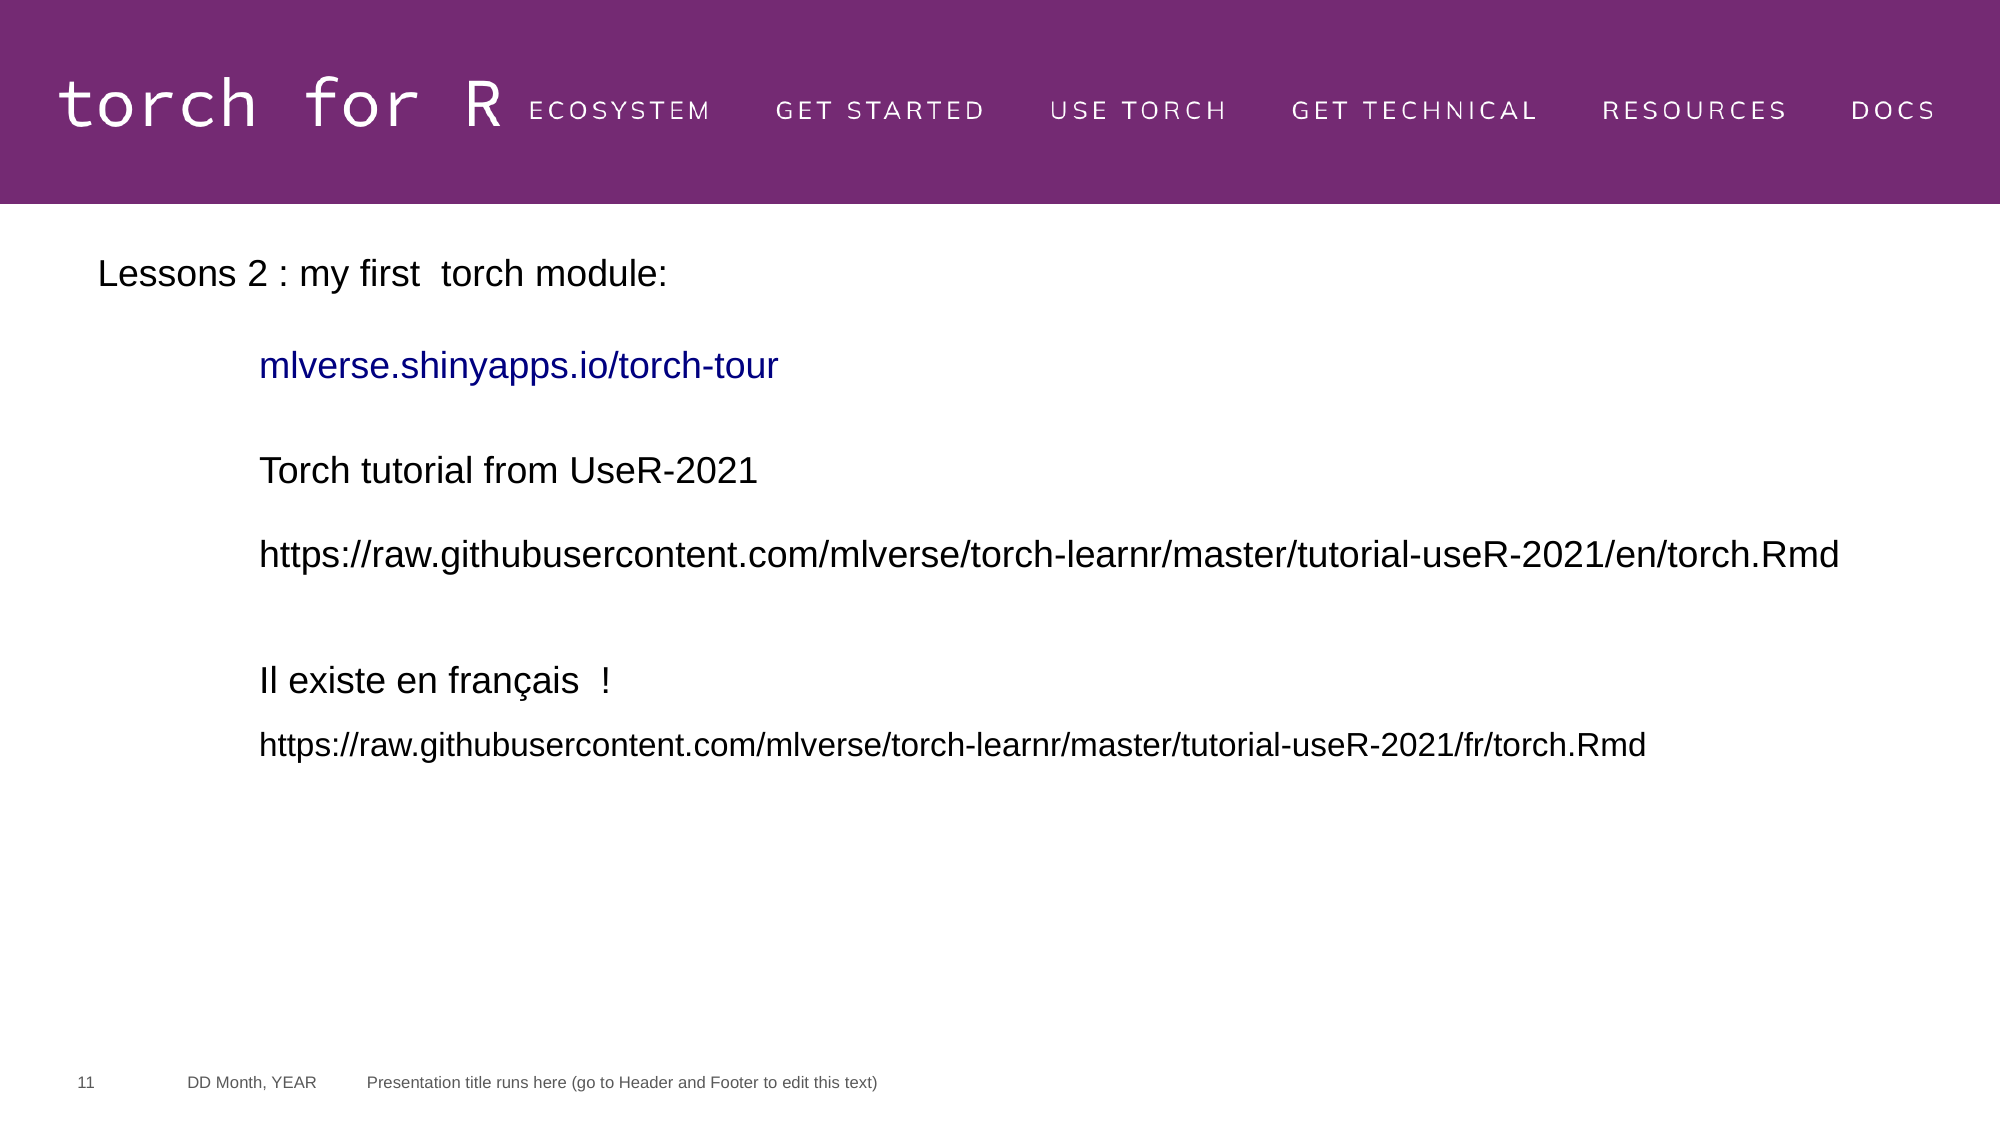

Lessons 2 : my first torch module:
mlverse.shinyapps.io/torch-tour
Torch tutorial from UseR-2021
https://raw.githubusercontent.com/mlverse/torch-learnr/master/tutorial-useR-2021/en/torch.Rmd
Il existe en français !
https://raw.githubusercontent.com/mlverse/torch-learnr/master/tutorial-useR-2021/fr/torch.Rmd
DD Month, YEAR
Presentation title runs here (go to Header and Footer to edit this text)